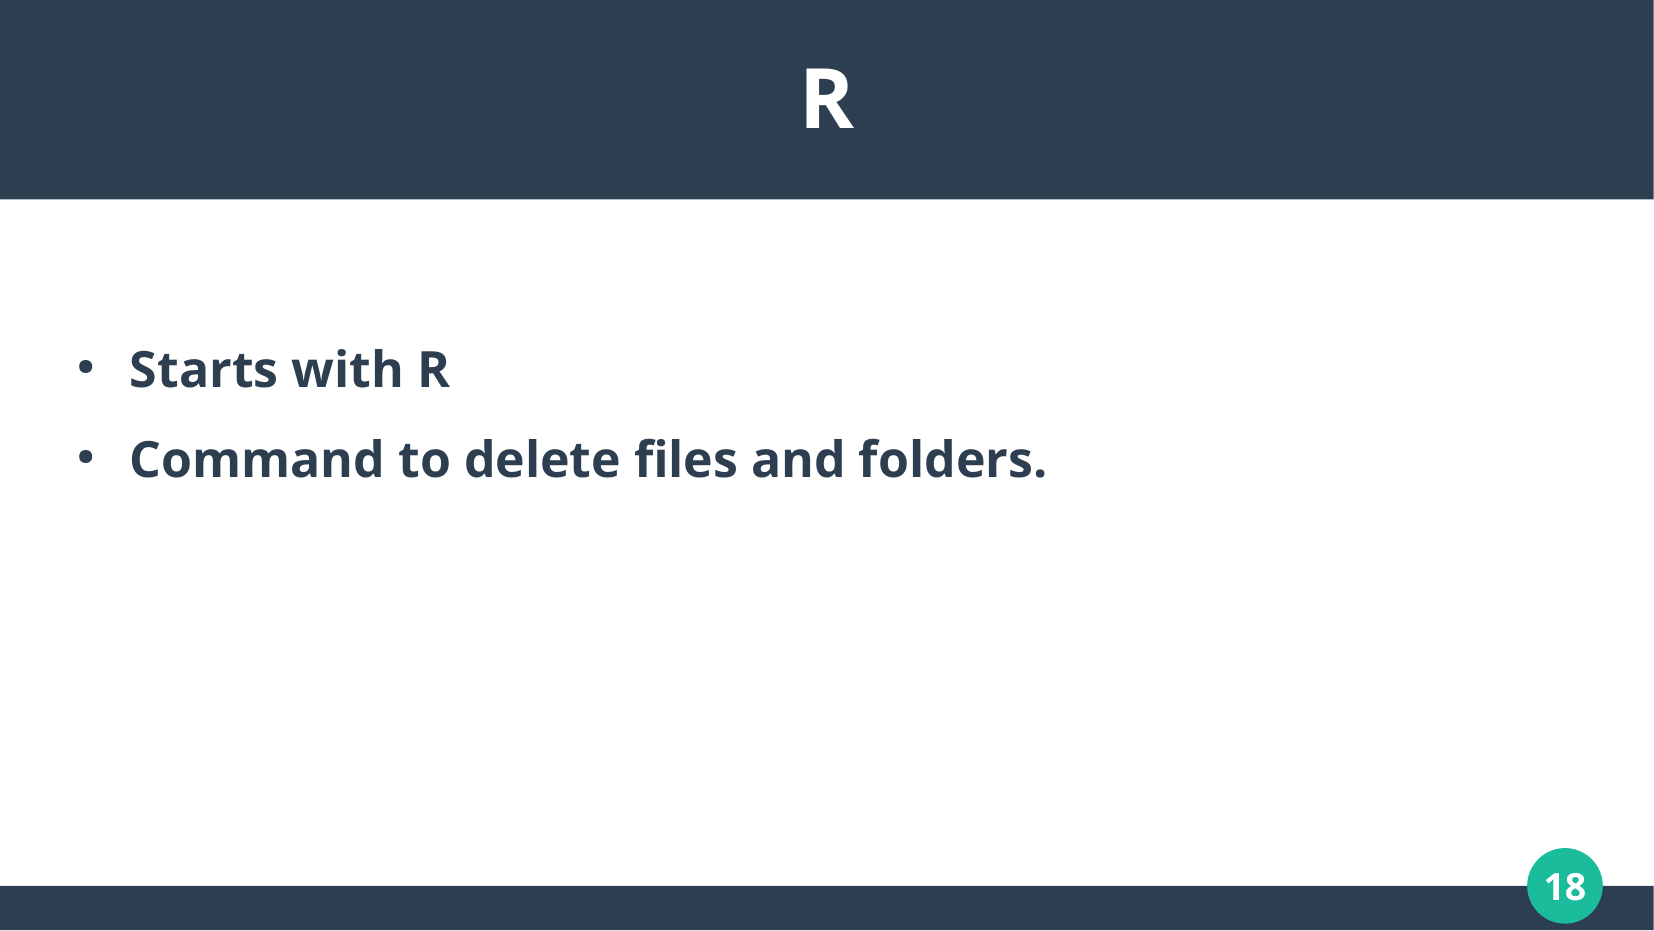

# R
Starts with R
Command to delete files and folders.